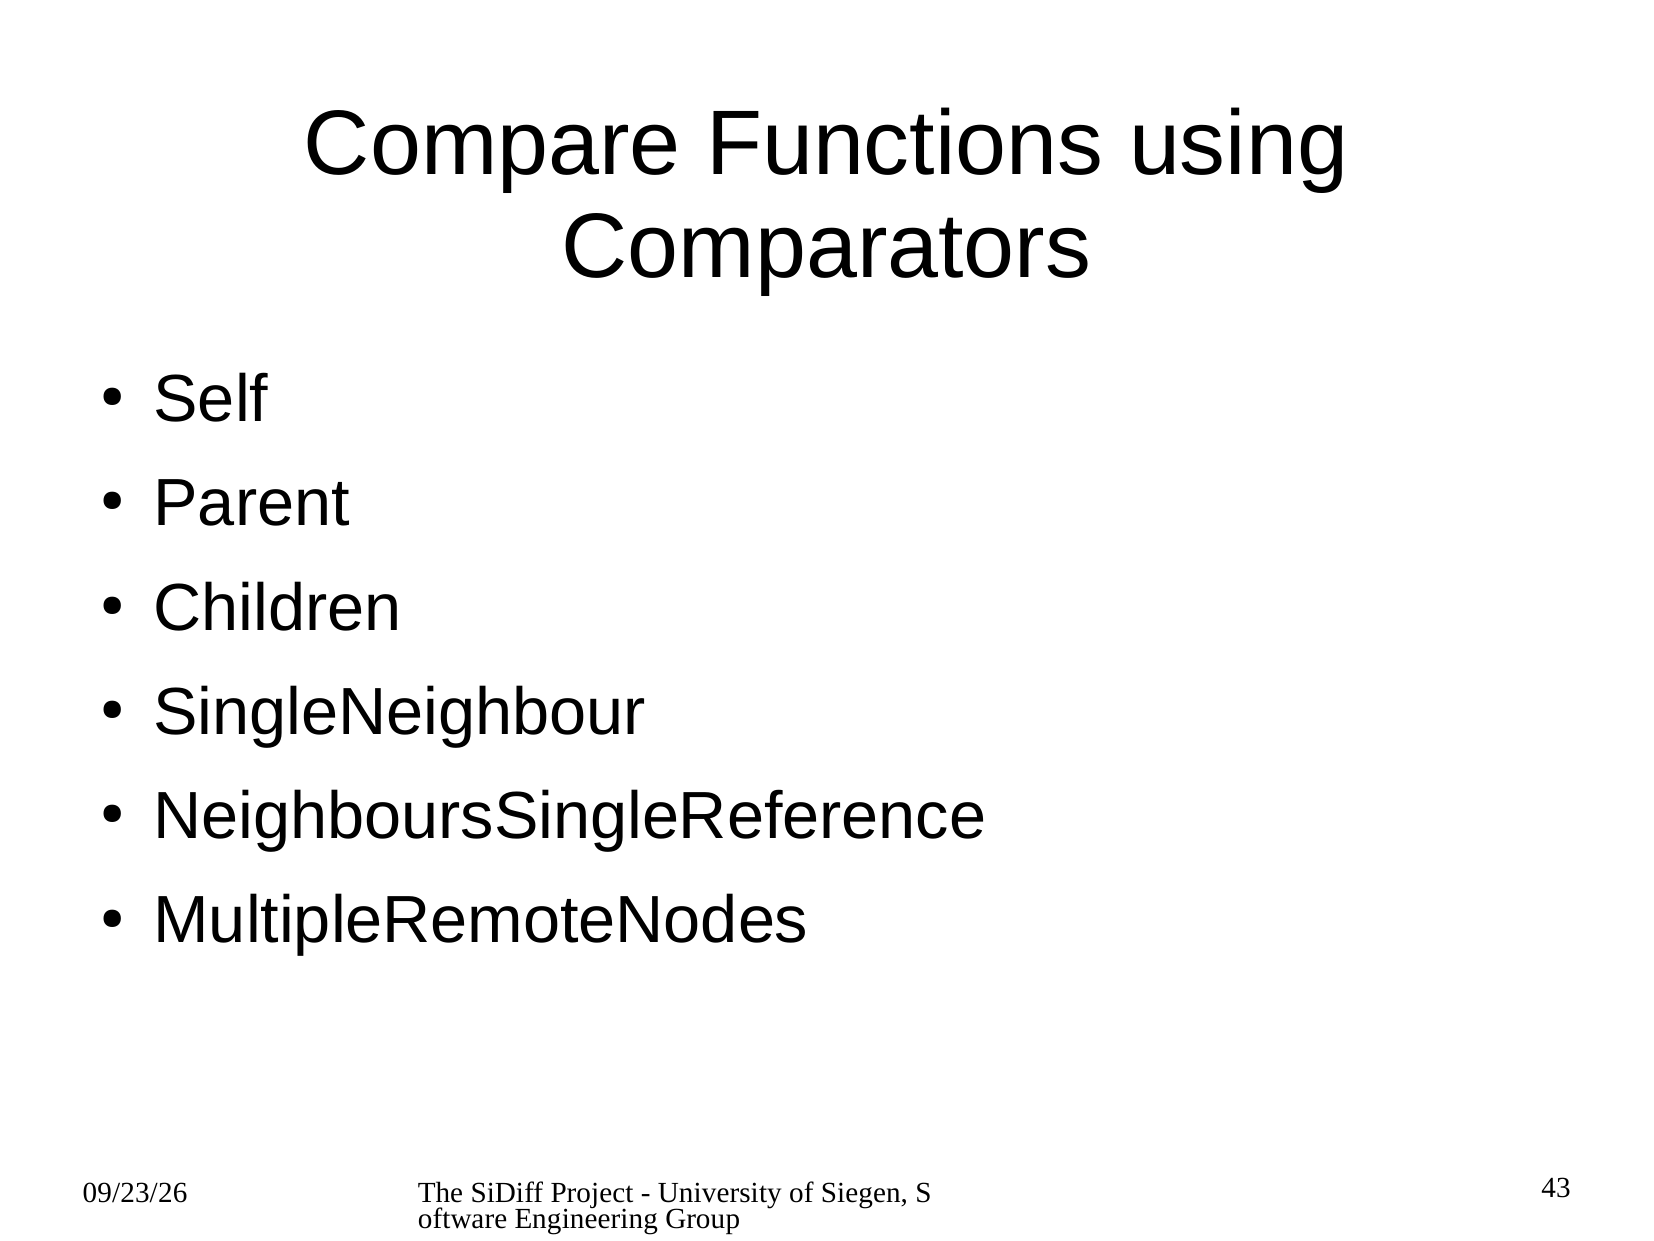

# Compare Functions using Comparators
Self
Parent
Children
SingleNeighbour
NeighboursSingleReference
MultipleRemoteNodes
43
The SiDiff Project - University of Siegen, Software Engineering Group